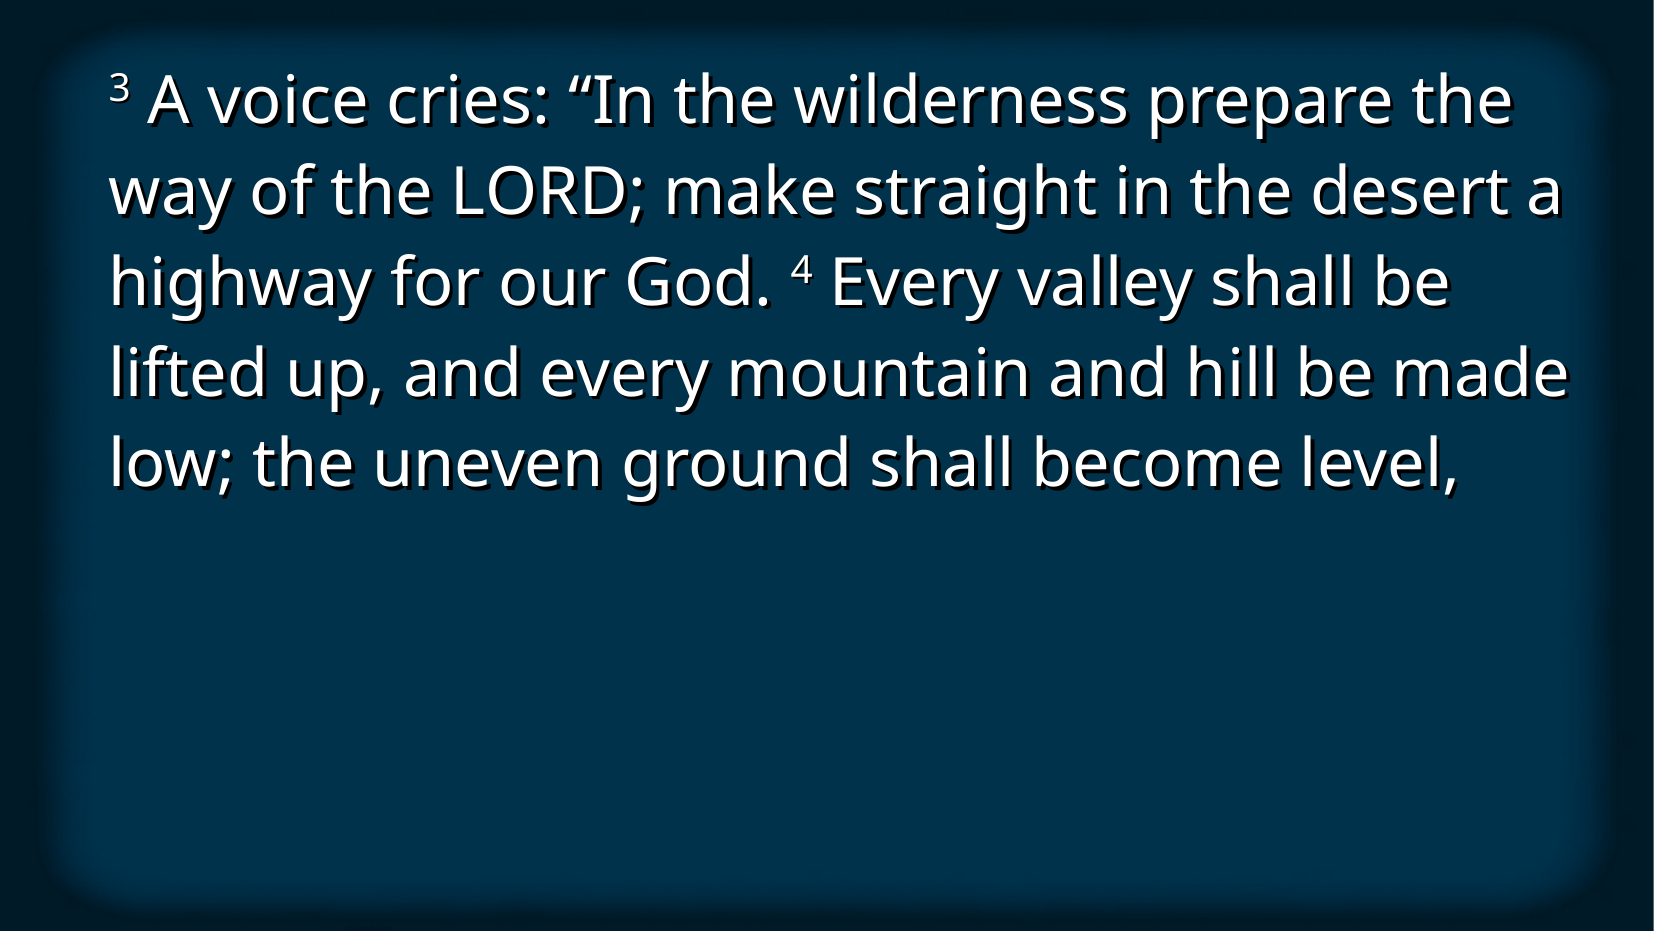

3 A voice cries: “In the wilderness prepare the way of the LORD; make straight in the desert a highway for our God. 4 Every valley shall be lifted up, and every mountain and hill be made low; the uneven ground shall become level,